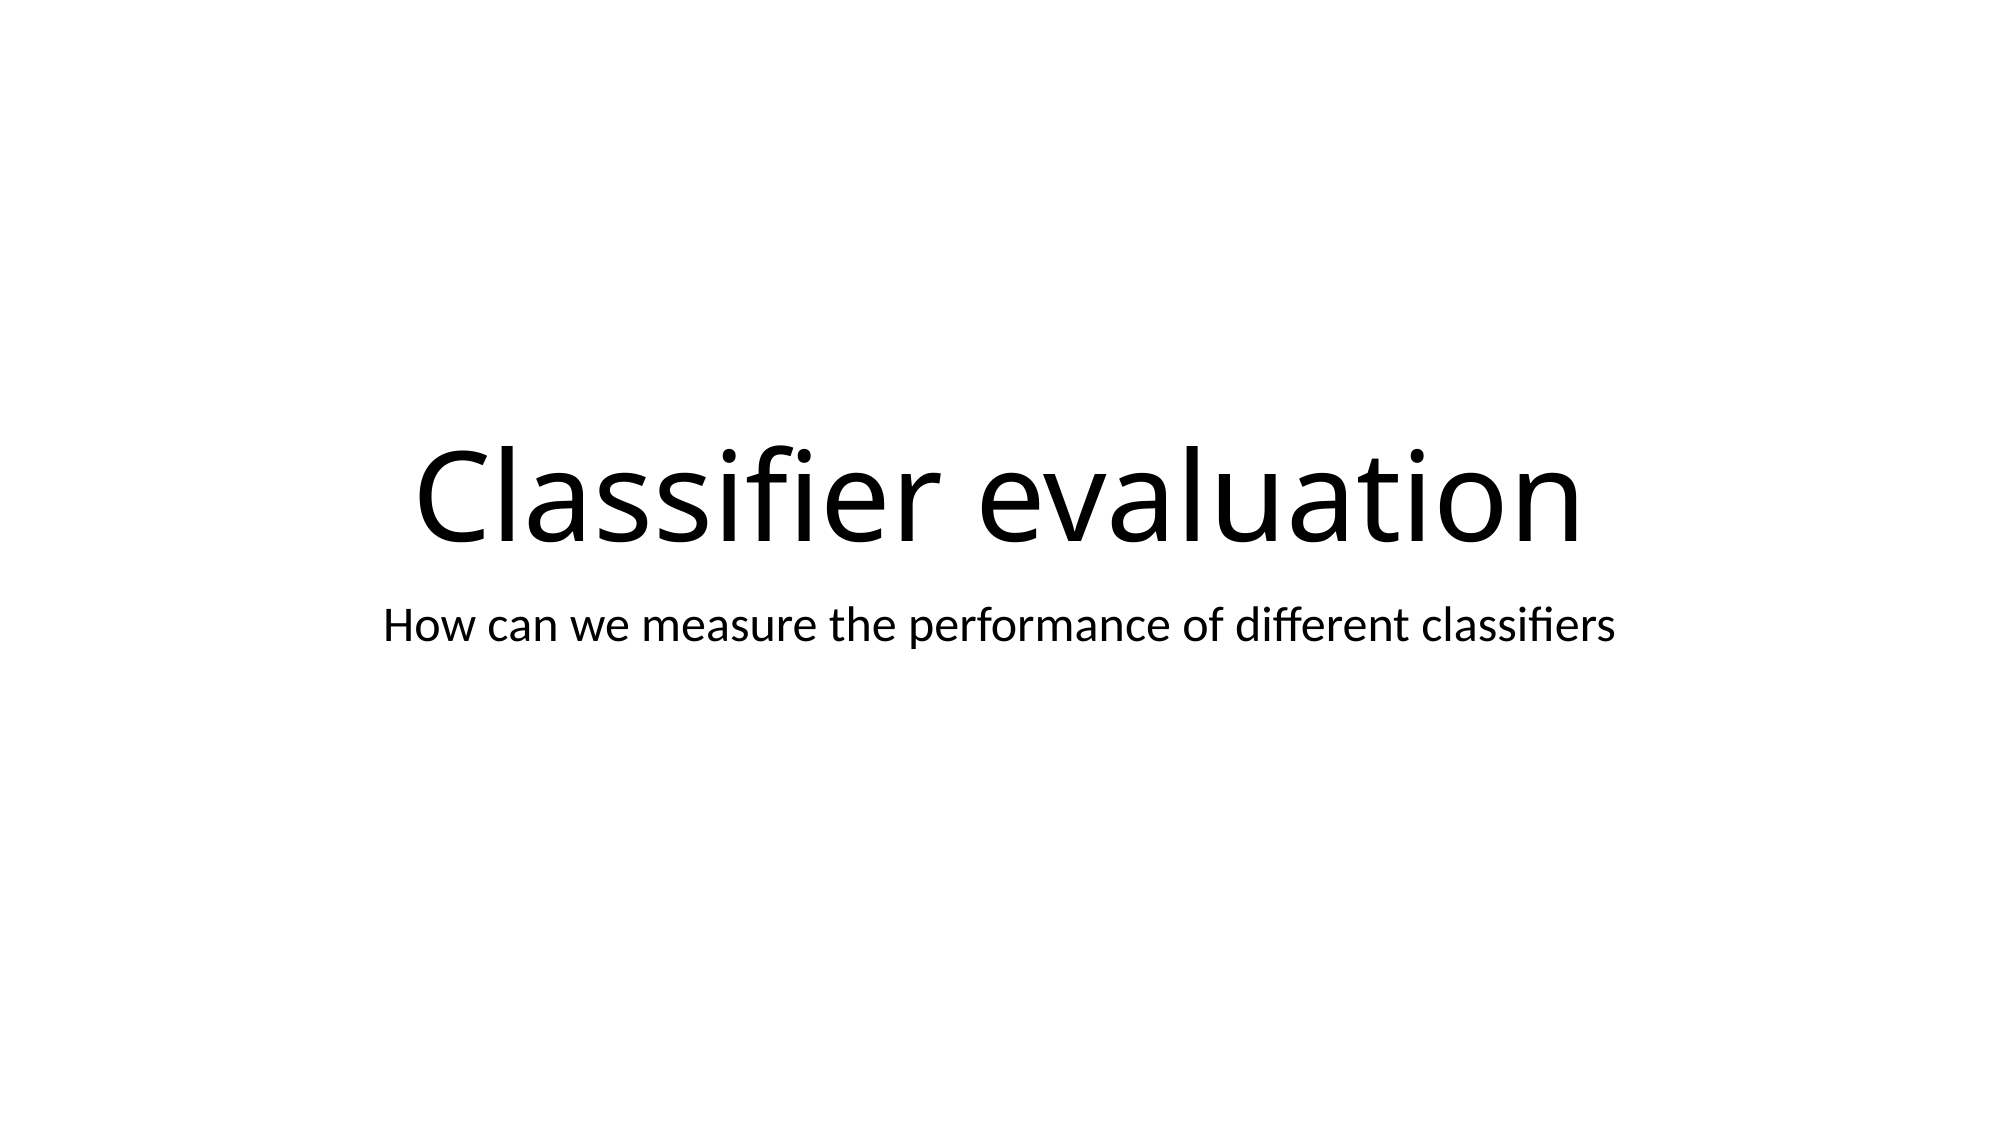

# Classifier evaluation
How can we measure the performance of different classifiers